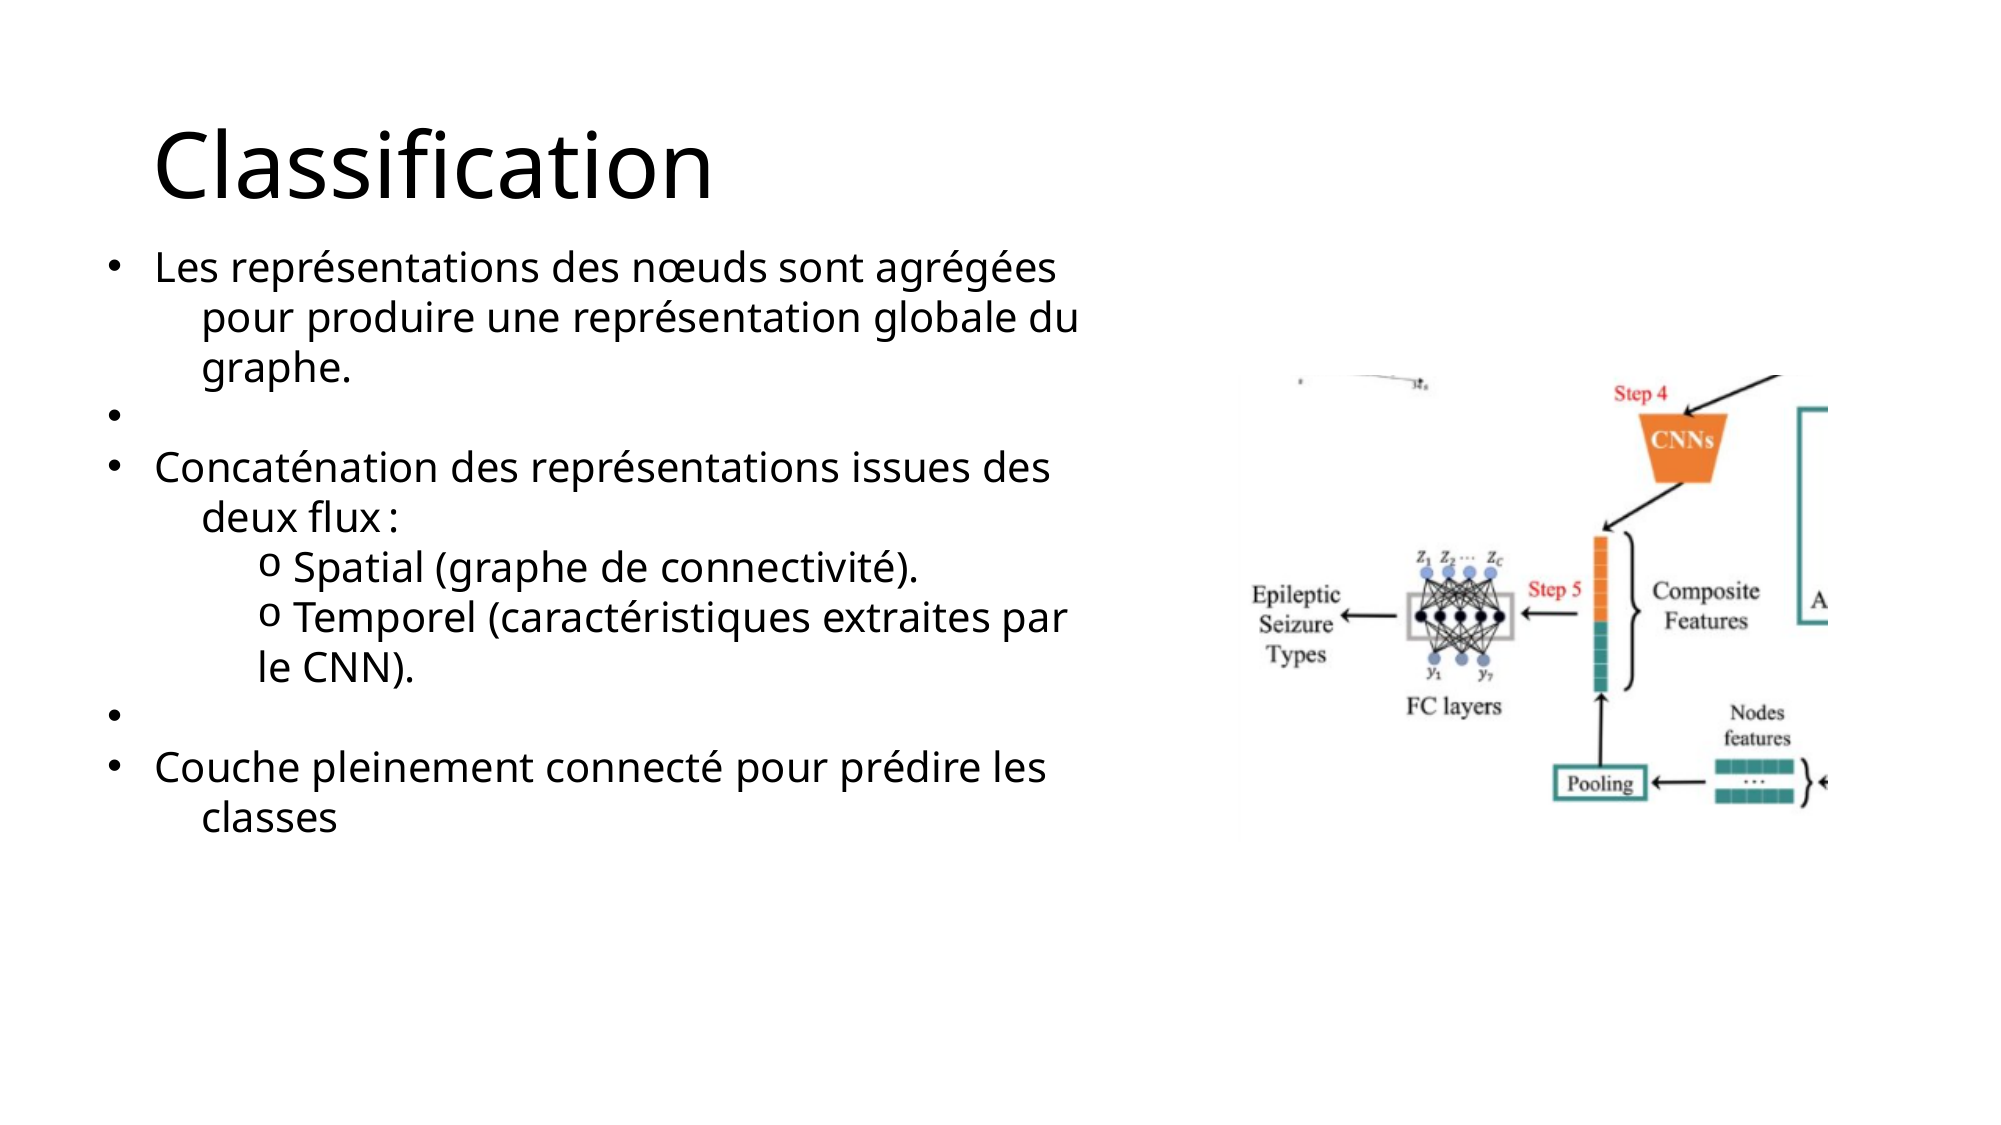

# Classification
Les représentations des nœuds sont agrégées pour produire une représentation globale du graphe.
Concaténation des représentations issues des deux flux :
 Spatial (graphe de connectivité).
 Temporel (caractéristiques extraites par le CNN).
Couche pleinement connecté pour prédire les classes